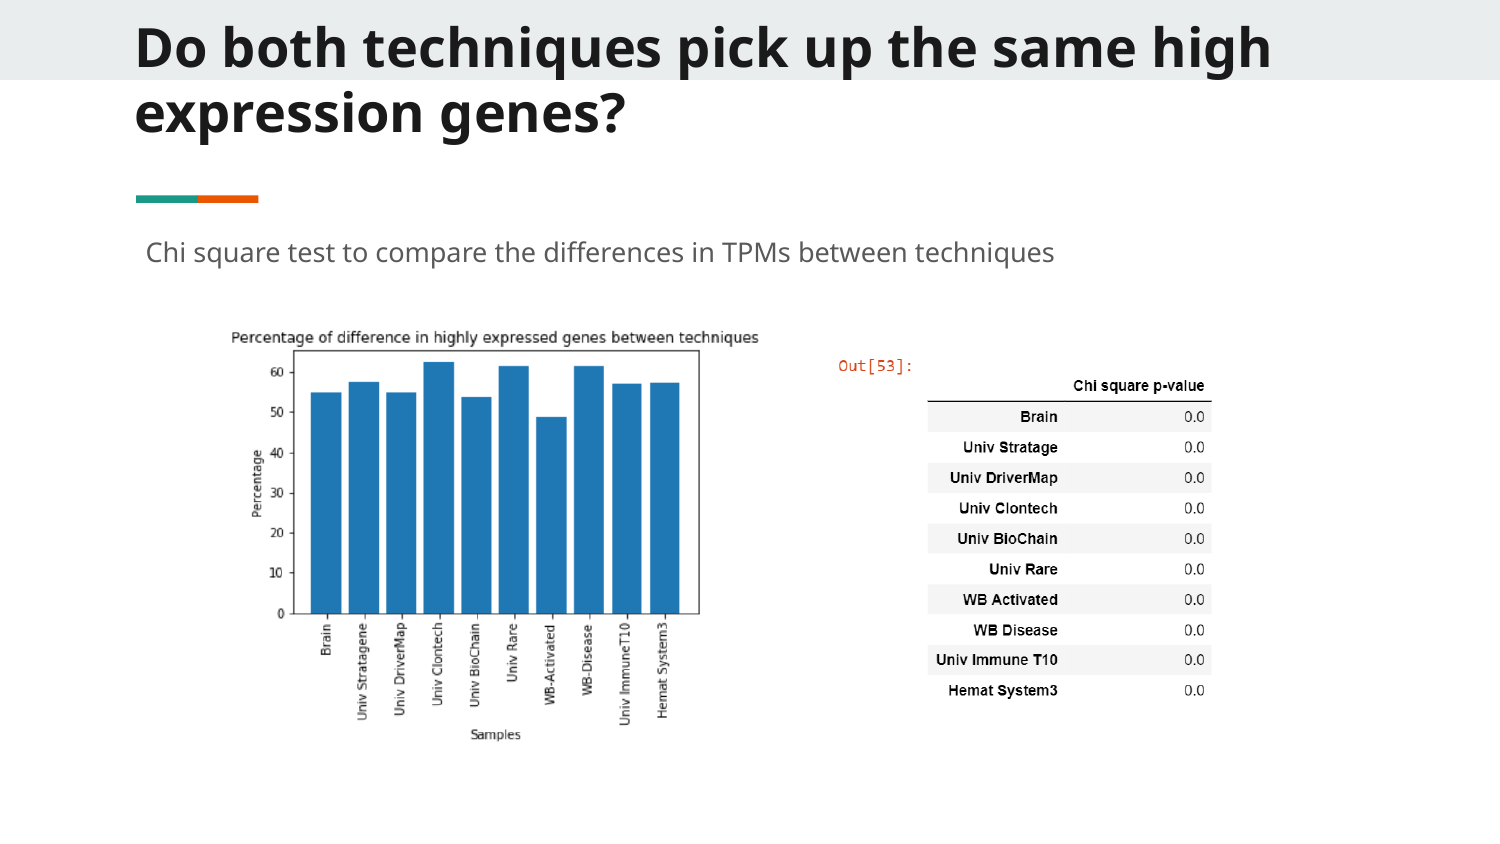

# Do both techniques pick up the same high expression genes?
Chi square test to compare the differences in TPMs between techniques